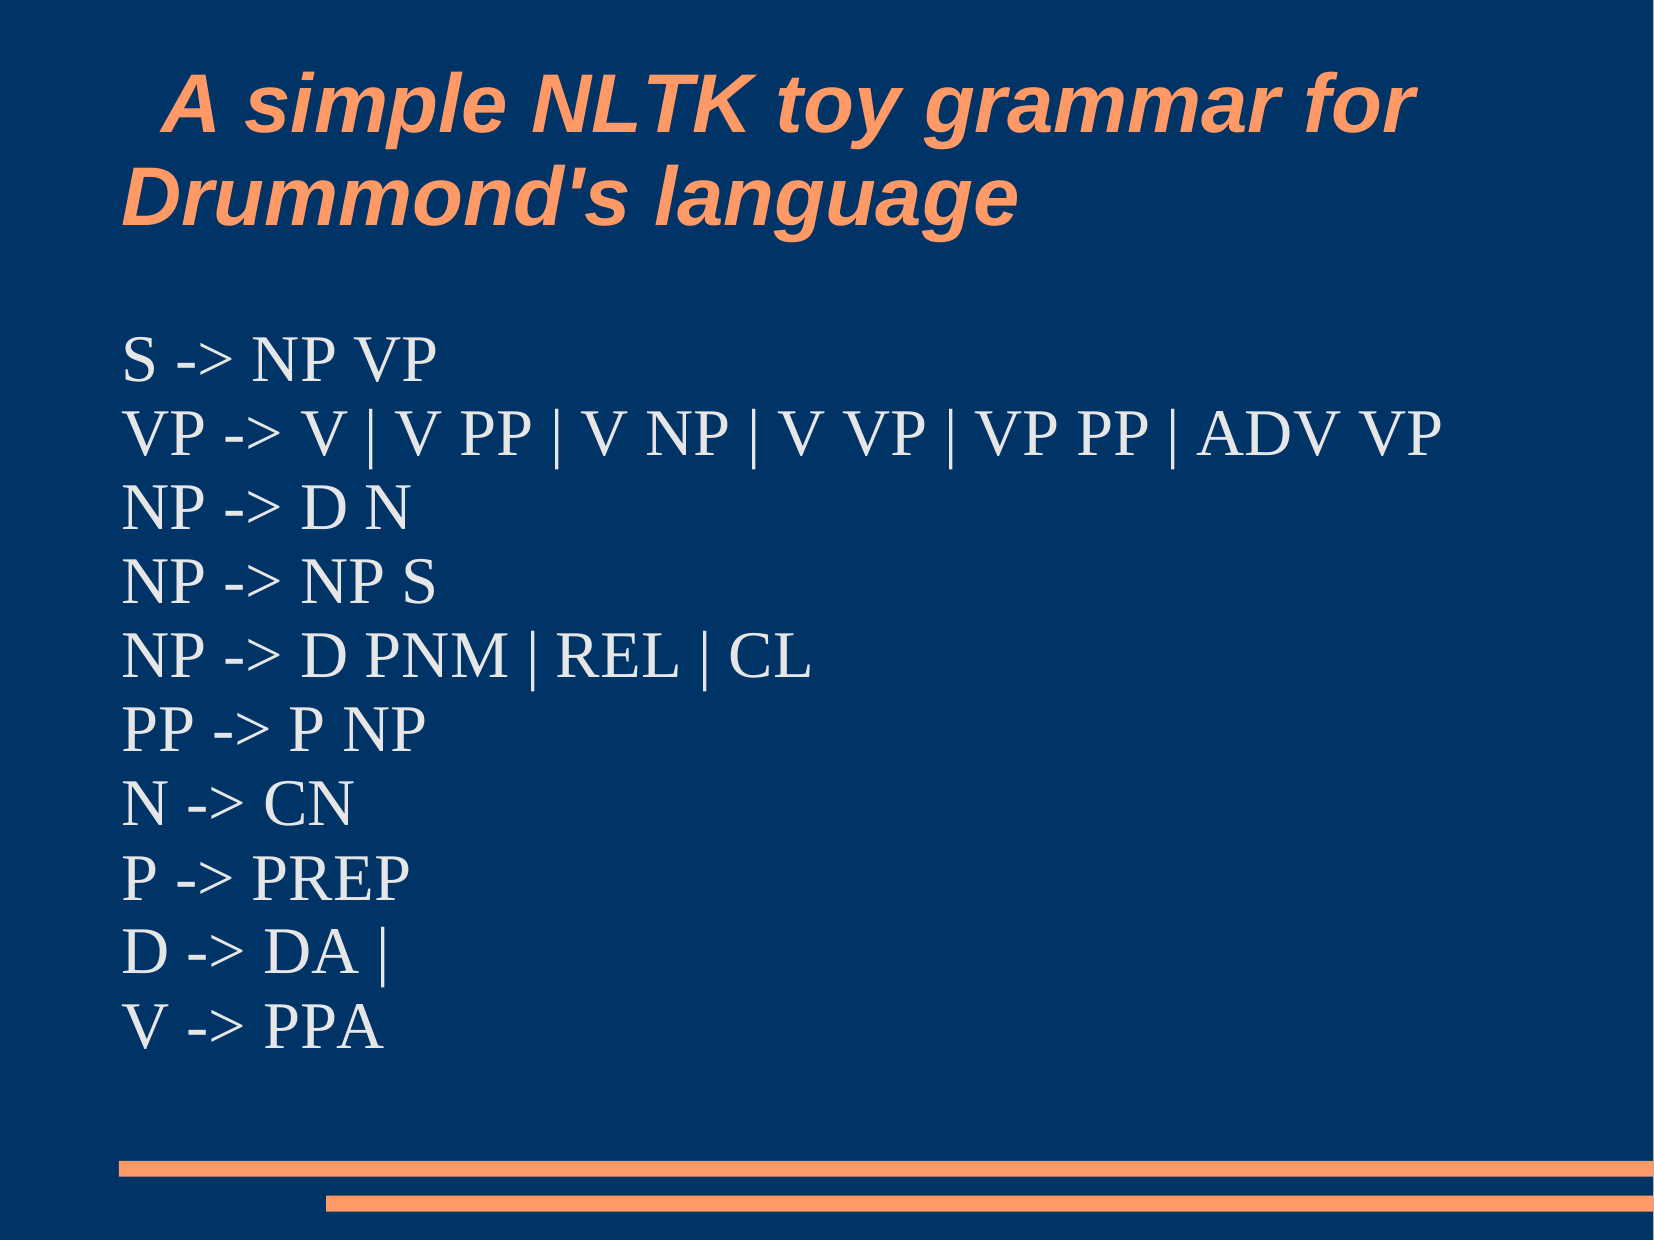

# A simple NLTK toy grammar for Drummond's language
S -> NP VP
VP -> V | V PP | V NP | V VP | VP PP | ADV VP
NP -> D N
NP -> NP S
NP -> D PNM | REL | CL
PP -> P NP
N -> CN
P -> PREP
D -> DA |
V -> PPA